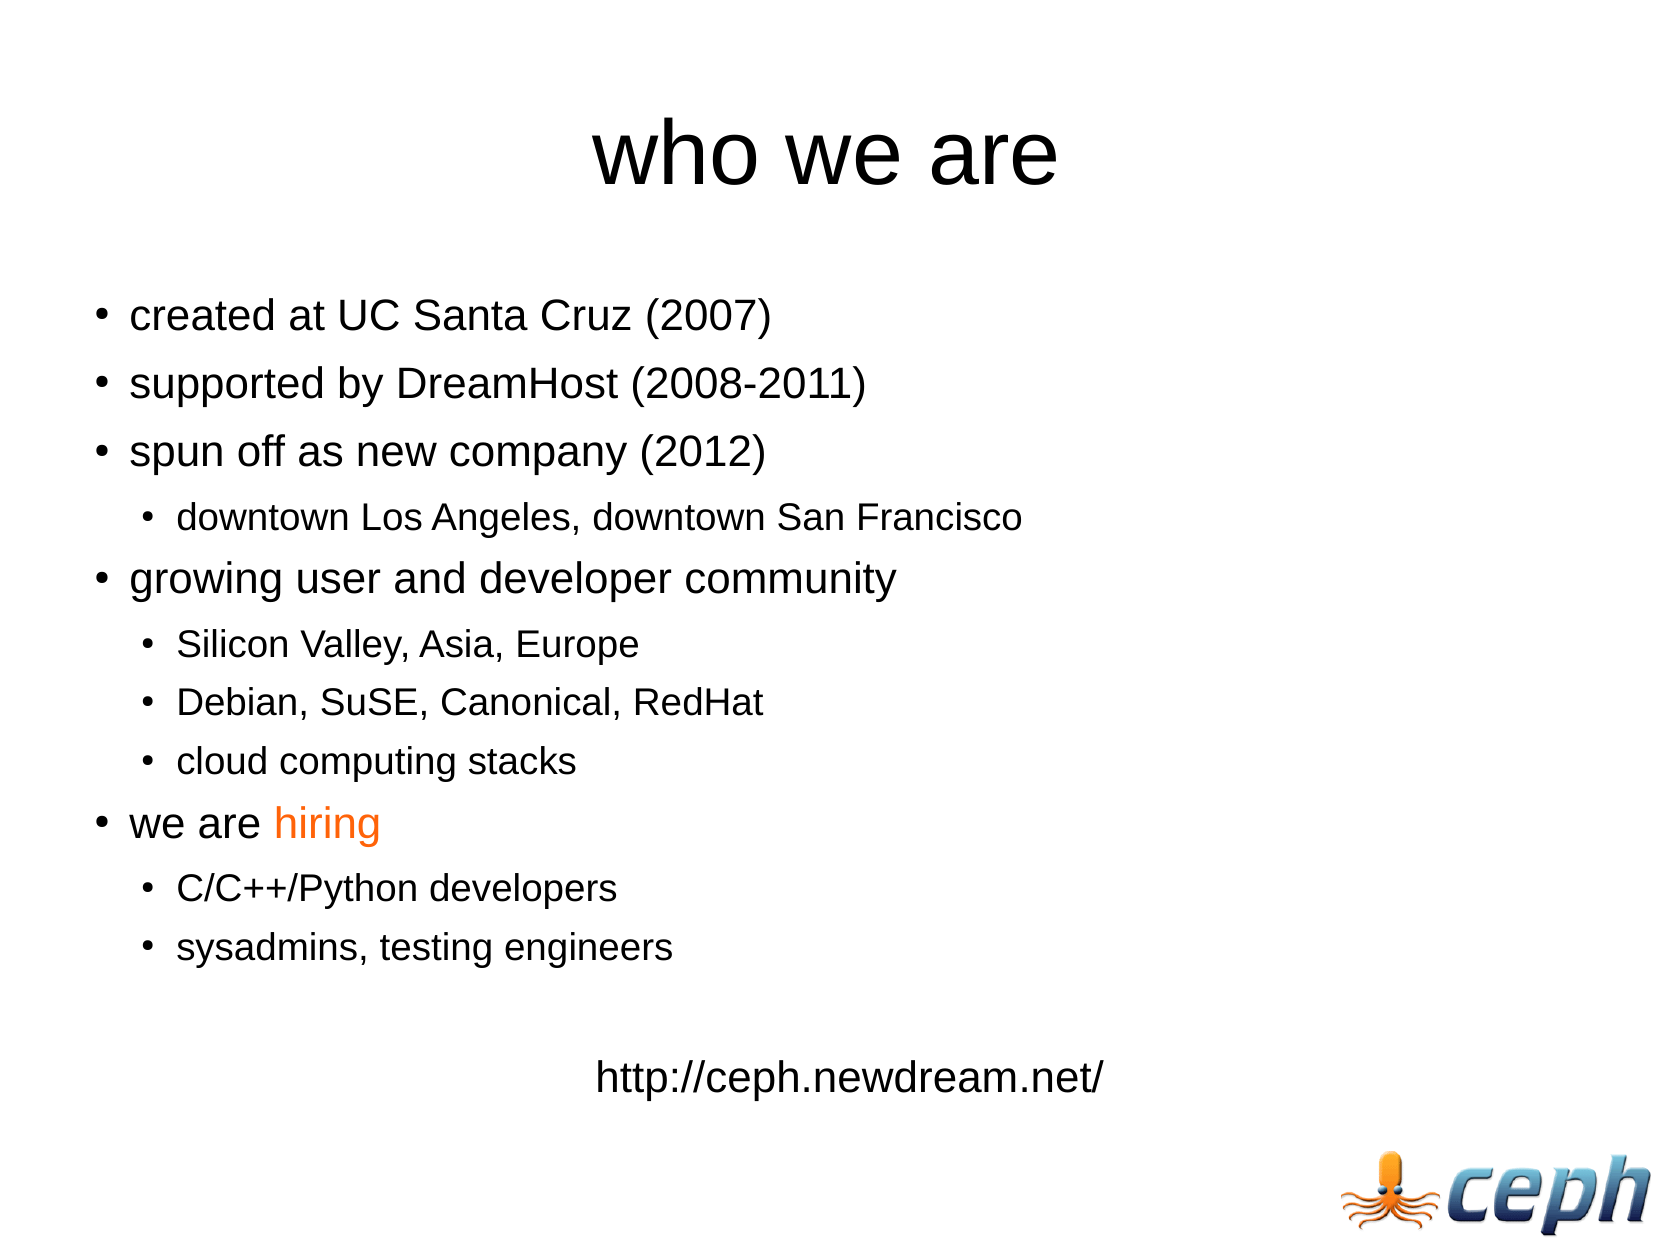

# who we are
created at UC Santa Cruz (2007)
supported by DreamHost (2008-2011)
spun off as new company (2012)
downtown Los Angeles, downtown San Francisco
growing user and developer community
Silicon Valley, Asia, Europe
Debian, SuSE, Canonical, RedHat
cloud computing stacks
we are hiring
C/C++/Python developers
sysadmins, testing engineers
http://ceph.newdream.net/